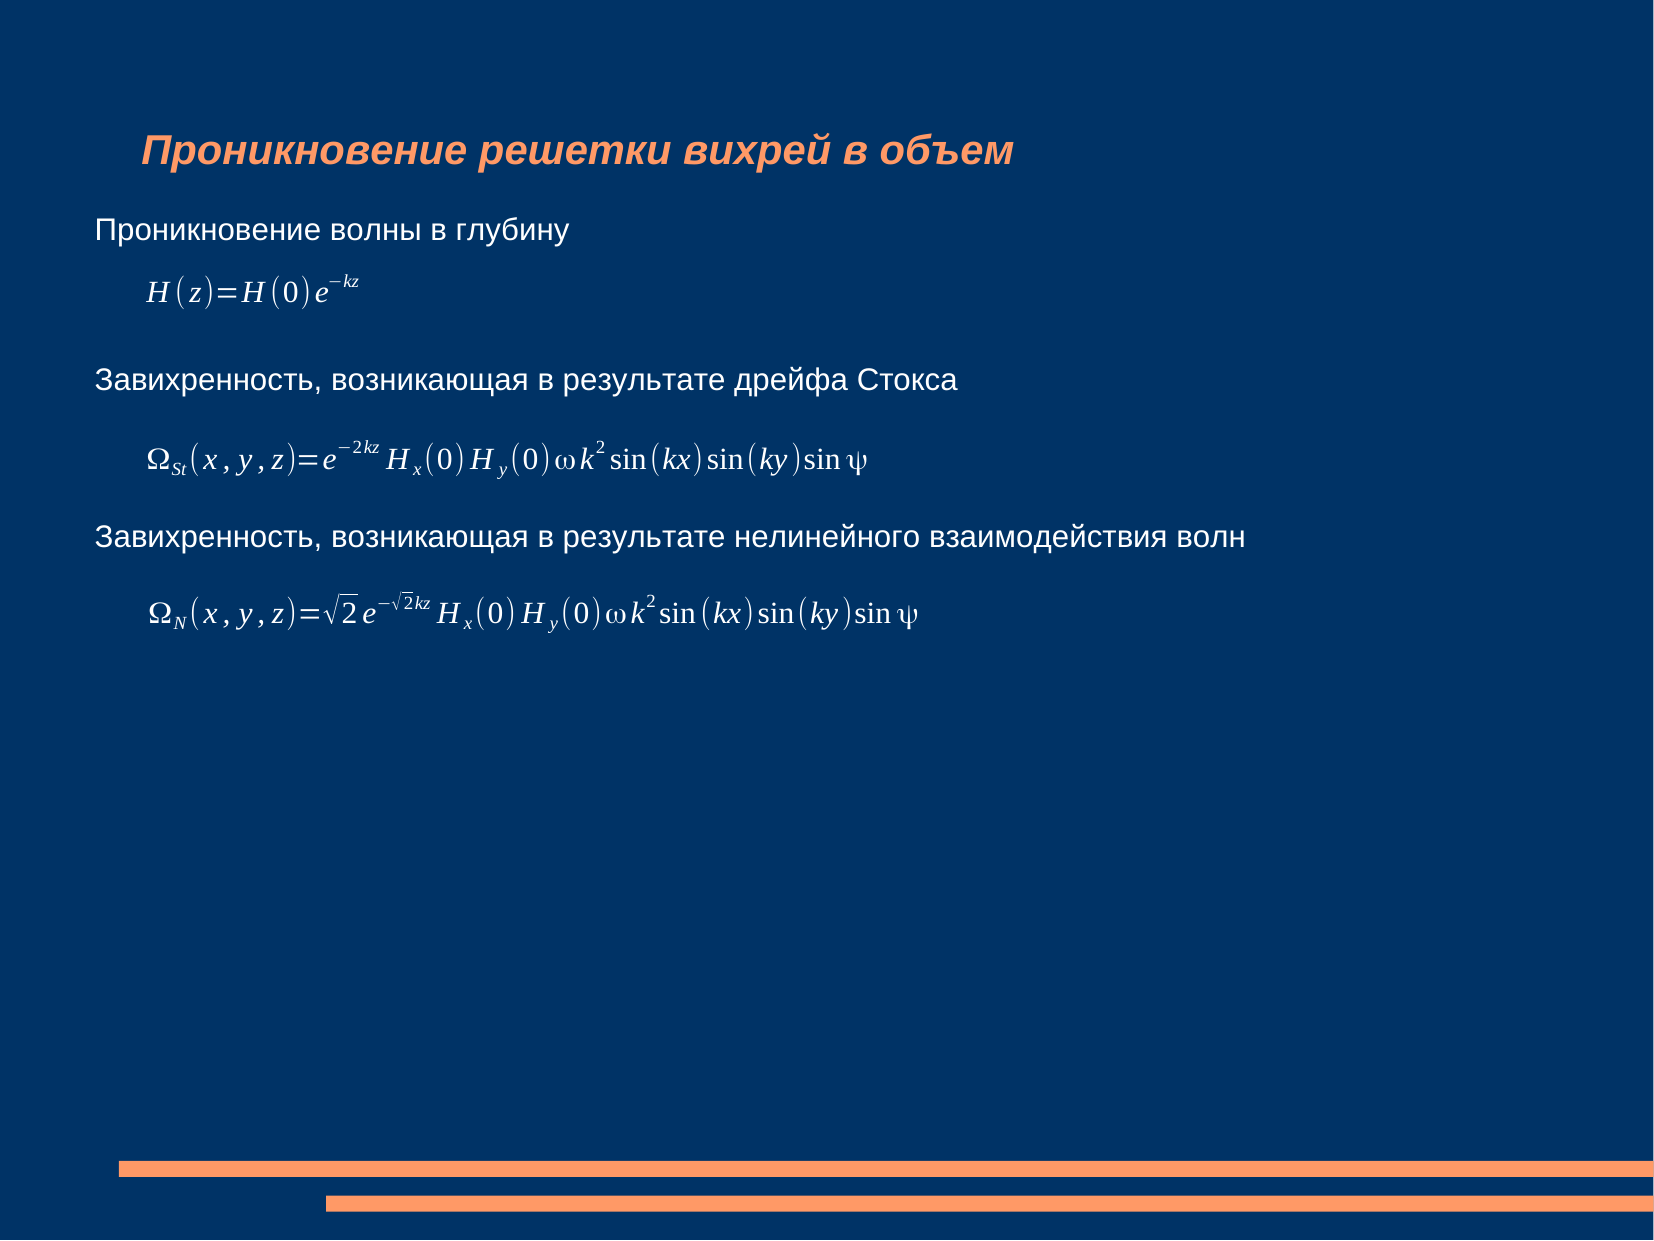

# Проникновение решетки вихрей в объем
Проникновение волны в глубину
Завихренность, возникающая в результате дрейфа Стокса
Завихренность, возникающая в результате нелинейного взаимодействия волн